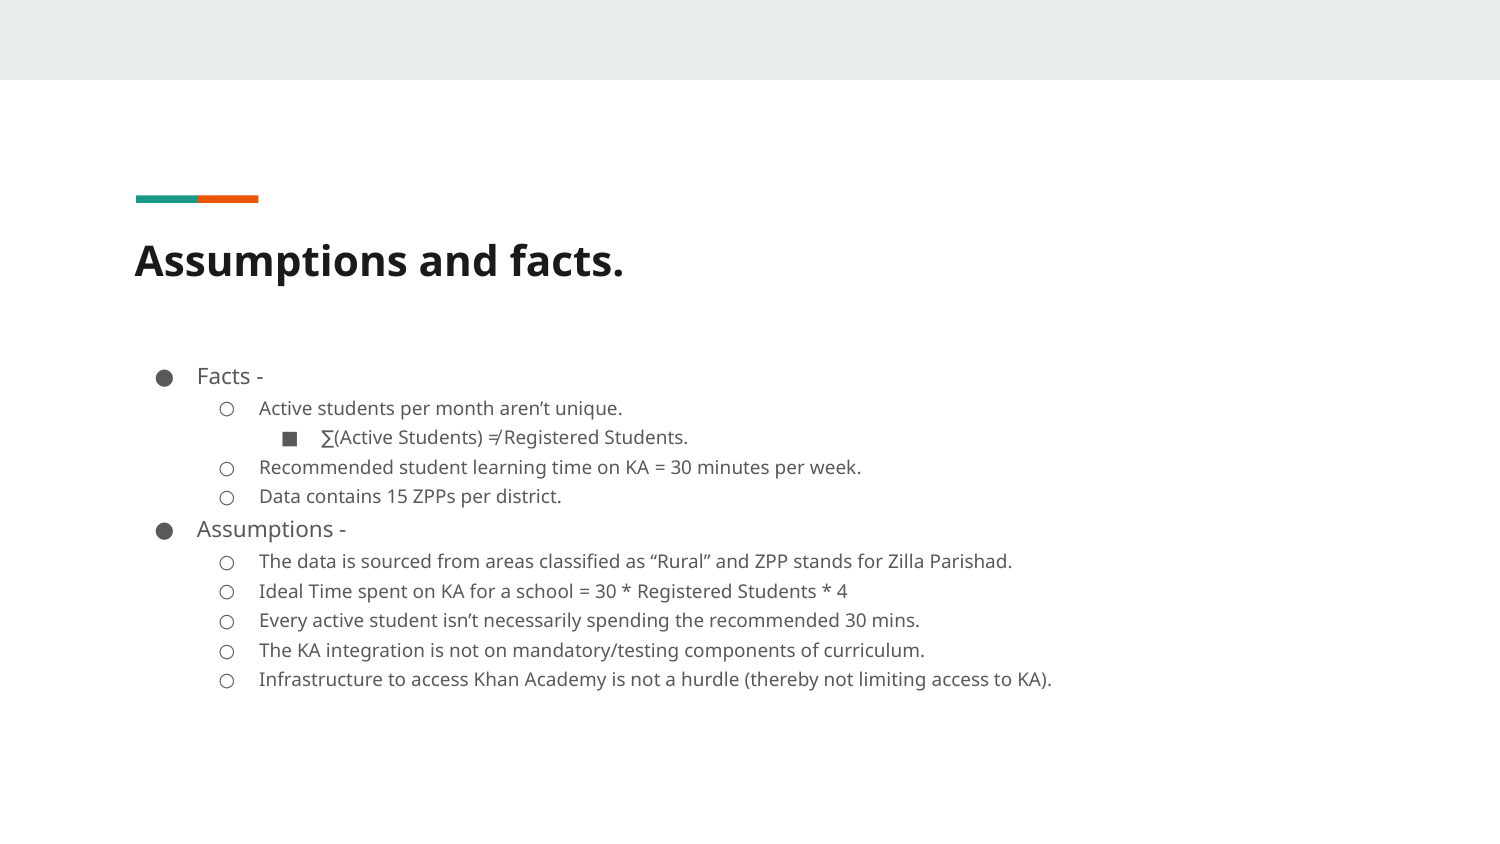

# Assumptions and facts.
Facts -
Active students per month aren’t unique.
∑(Active Students) ≠ Registered Students.
Recommended student learning time on KA = 30 minutes per week.
Data contains 15 ZPPs per district.
Assumptions -
The data is sourced from areas classified as “Rural” and ZPP stands for Zilla Parishad.
Ideal Time spent on KA for a school = 30 * Registered Students * 4
Every active student isn’t necessarily spending the recommended 30 mins.
The KA integration is not on mandatory/testing components of curriculum.
Infrastructure to access Khan Academy is not a hurdle (thereby not limiting access to KA).